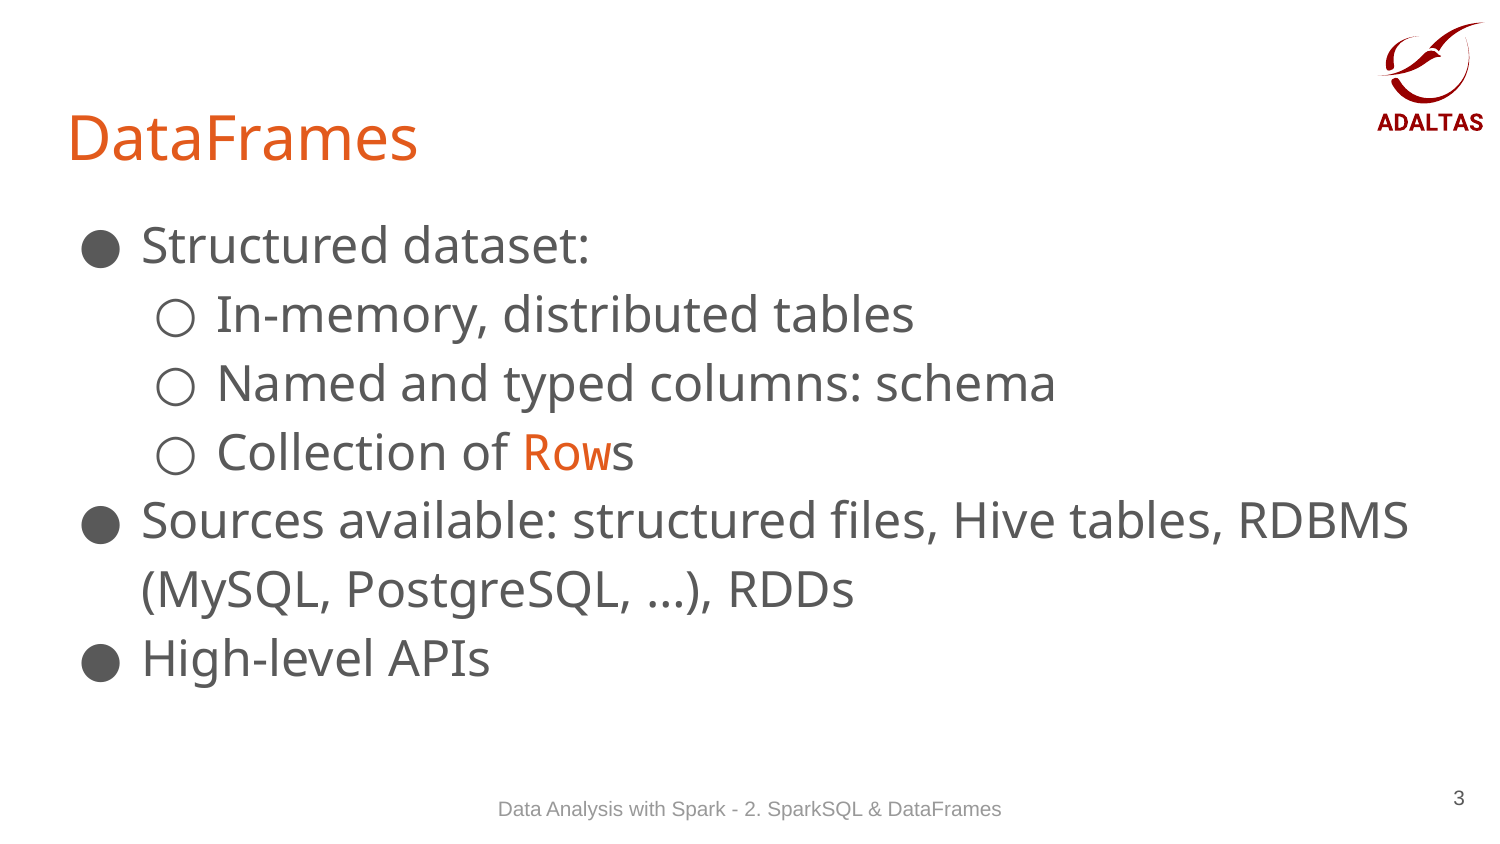

DataFrames
# Structured dataset:
In-memory, distributed tables
Named and typed columns: schema
Collection of Rows
Sources available: structured files, Hive tables, RDBMS (MySQL, PostgreSQL, …), RDDs
High-level APIs
Data Analysis with Spark - 2. SparkSQL & DataFrames